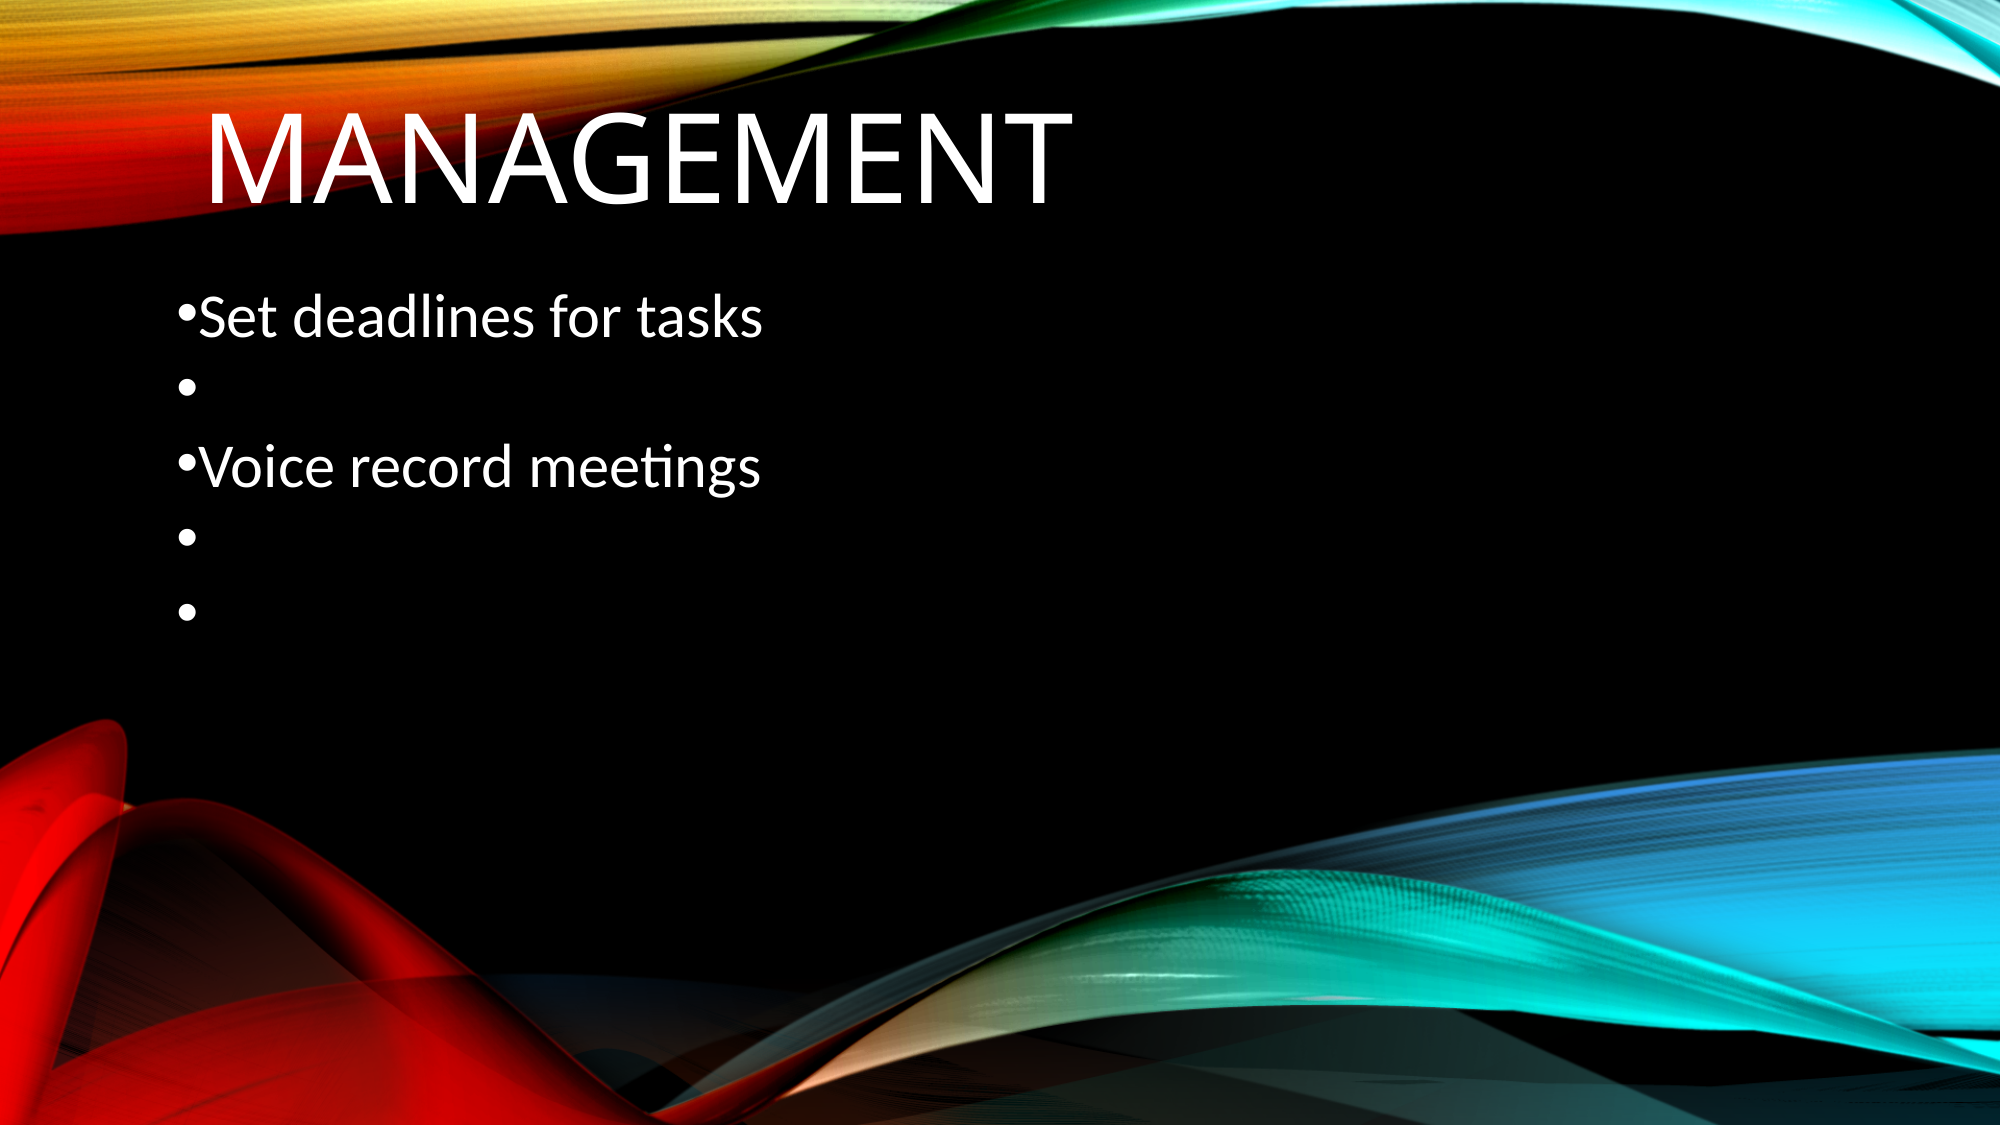

# Management
Set deadlines for tasks
Voice record meetings